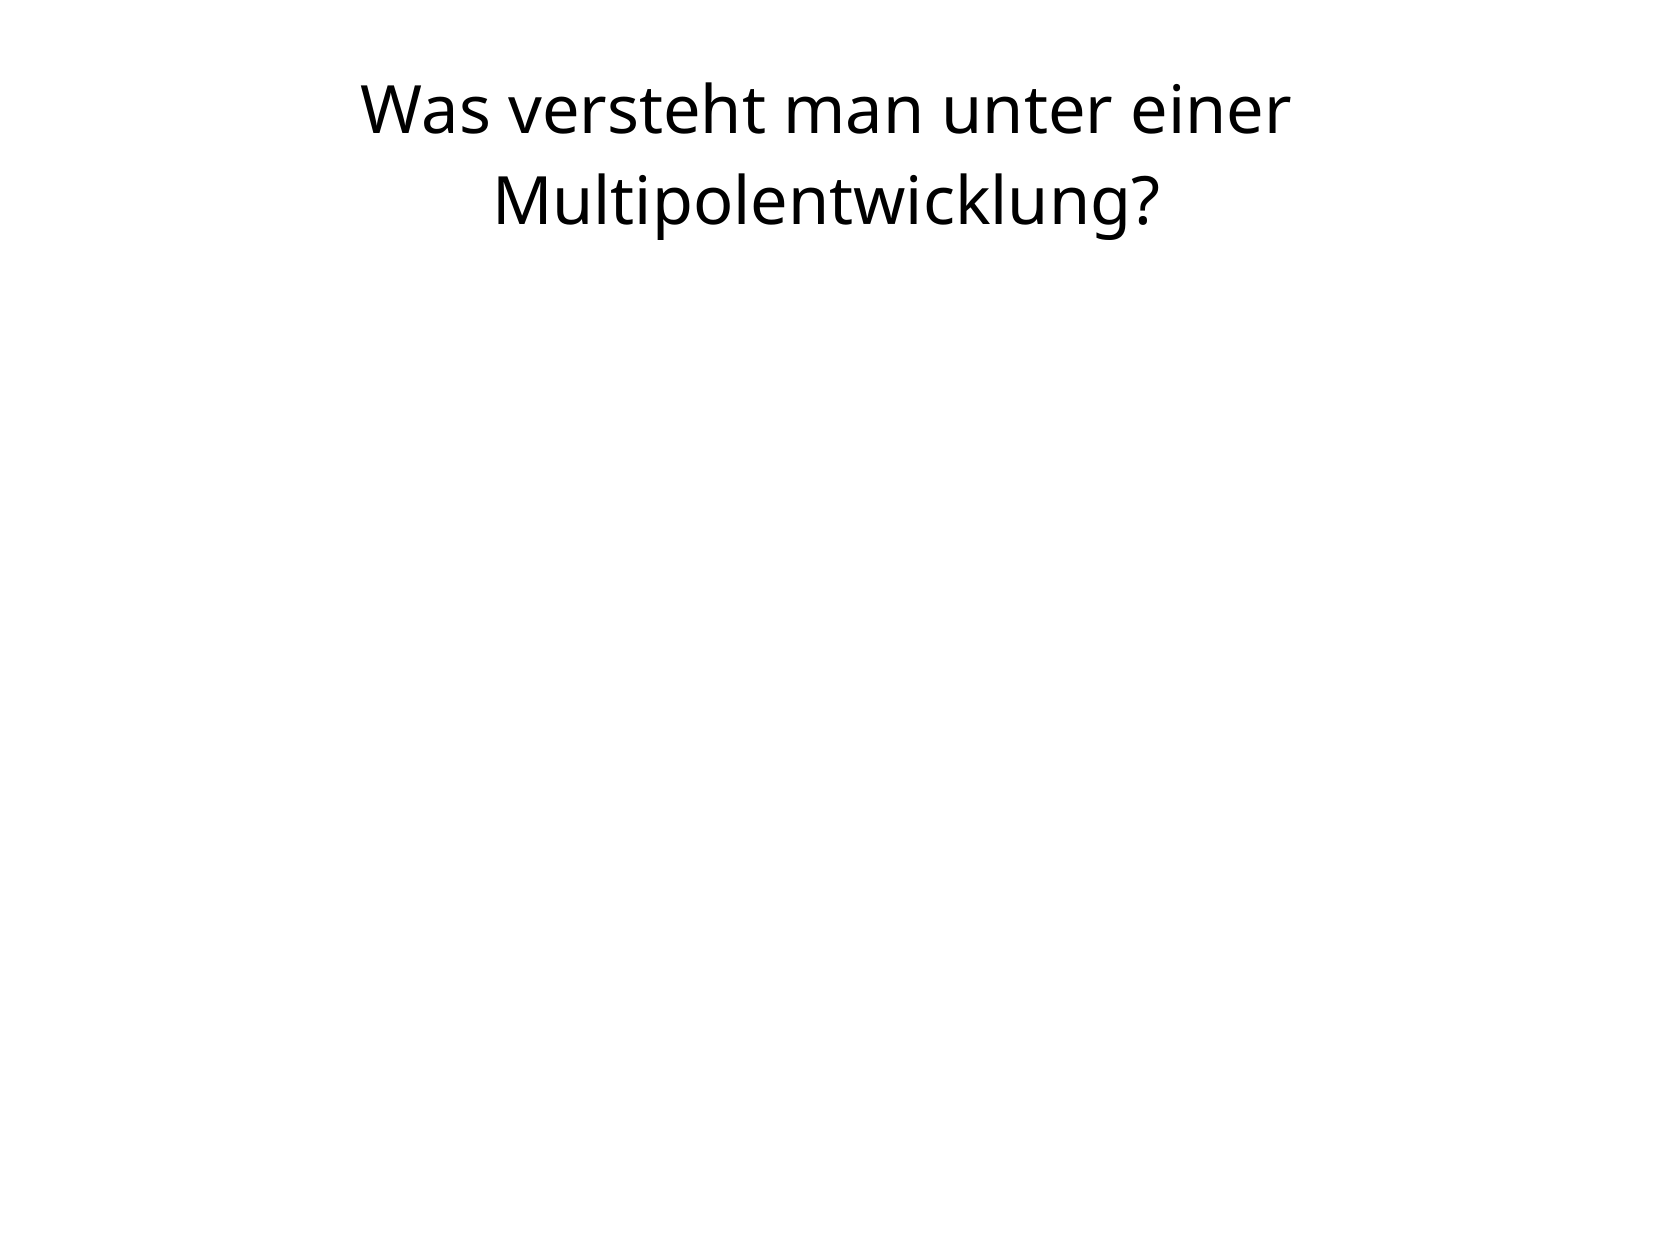

# Was versteht man unter einer Multipolentwicklung?